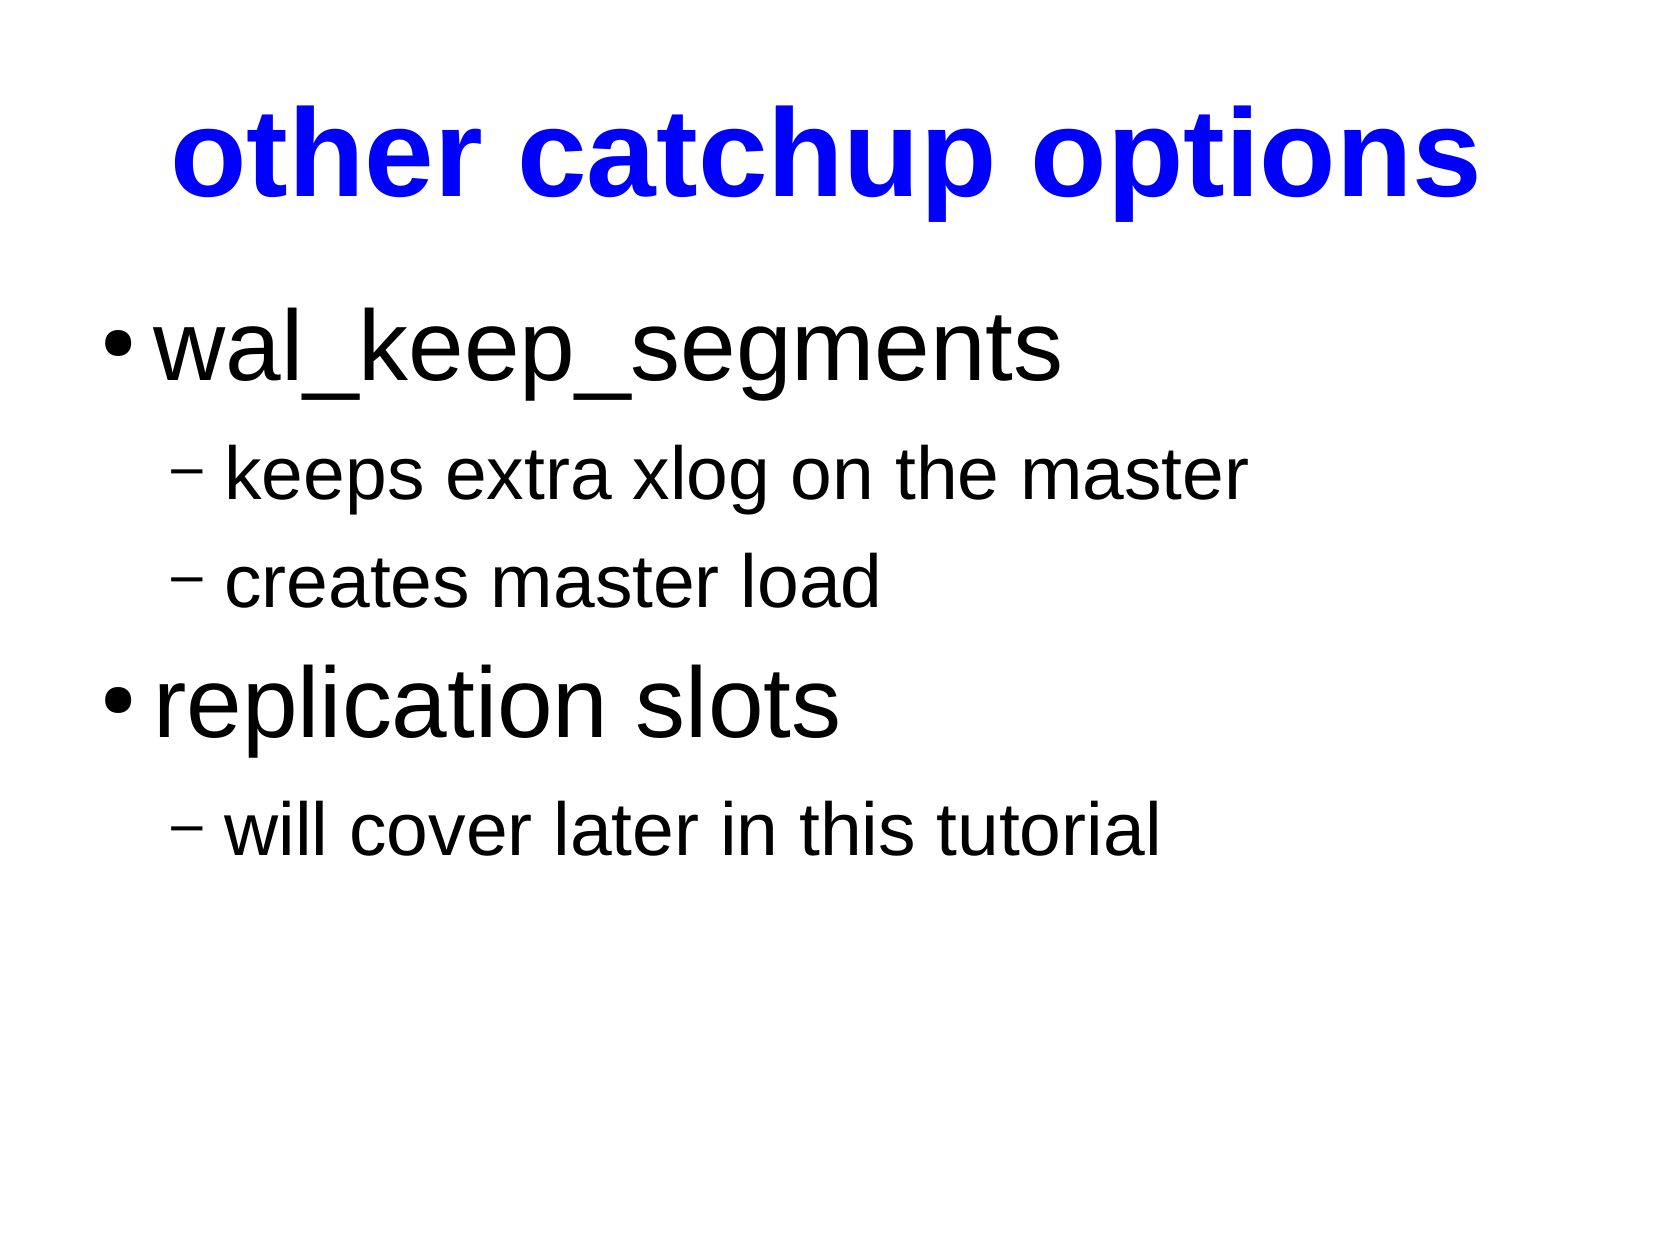

# other catchup options
wal_keep_segments
keeps extra xlog on the master
creates master load
replication slots
will cover later in this tutorial